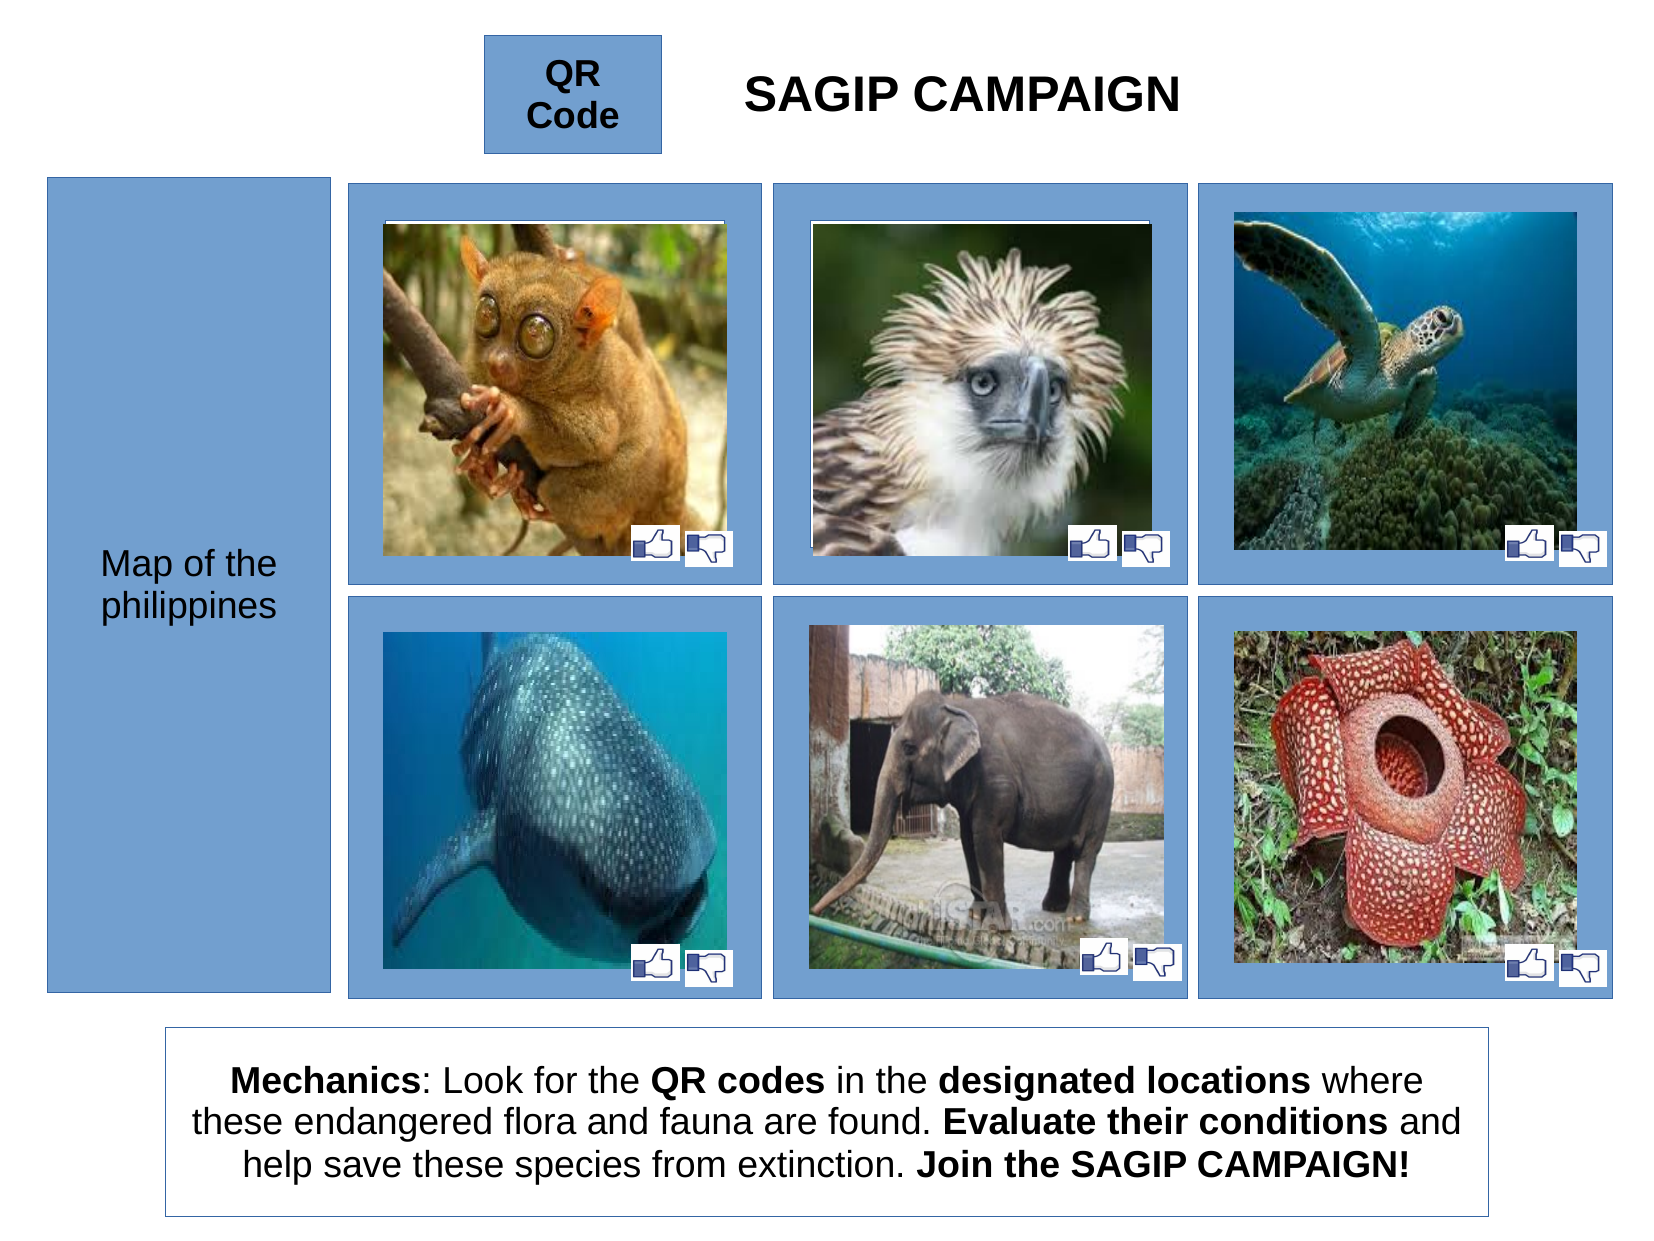

SAGIP CAMPAIGN
QR Code
Map of the philippines
Mechanics: Look for the QR codes in the designated locations where these endangered flora and fauna are found. Evaluate their conditions and help save these species from extinction. Join the SAGIP CAMPAIGN!